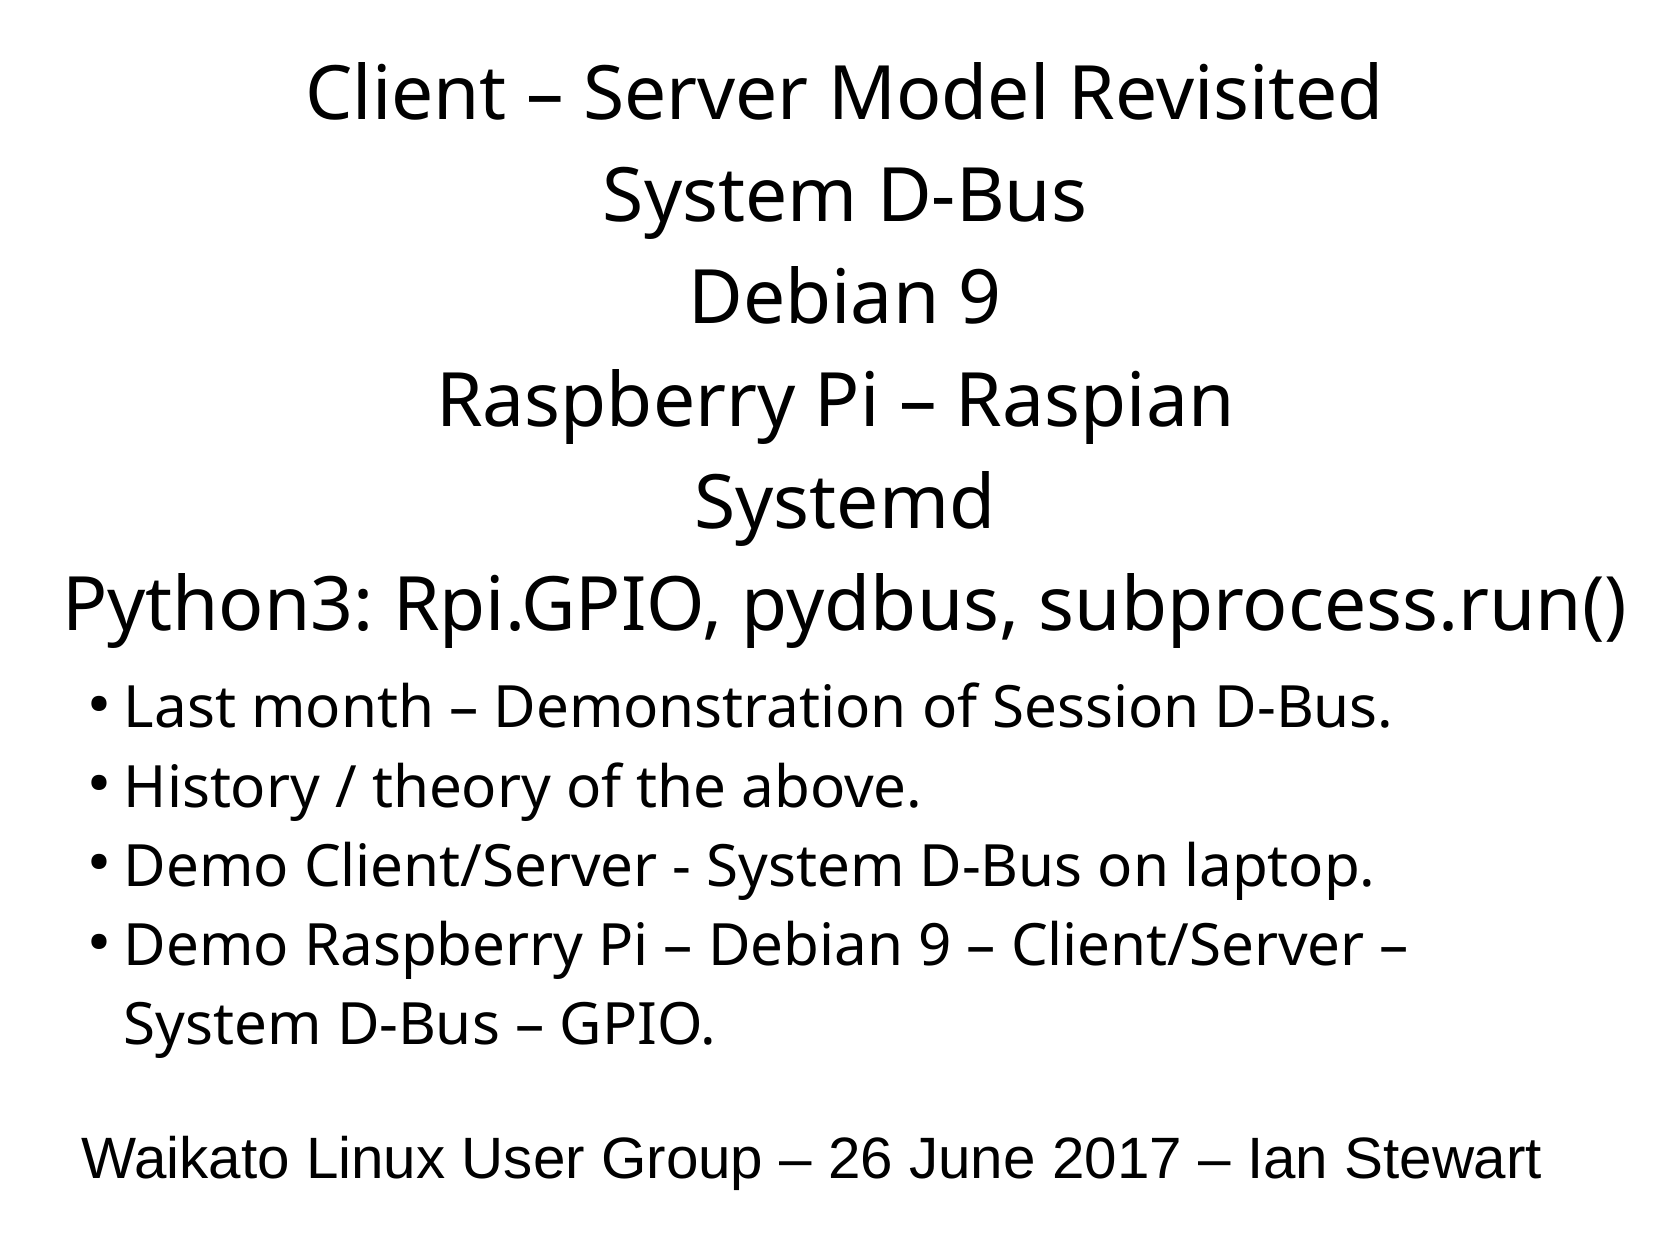

# Client – Server Model Revisited System D-Bus Debian 9 Raspberry Pi – Raspian Systemd Python3: Rpi.GPIO, pydbus, subprocess.run()
Last month – Demonstration of Session D-Bus.
History / theory of the above.
Demo Client/Server - System D-Bus on laptop.
Demo Raspberry Pi – Debian 9 – Client/Server – System D-Bus – GPIO.
Waikato Linux User Group – 26 June 2017 – Ian Stewart